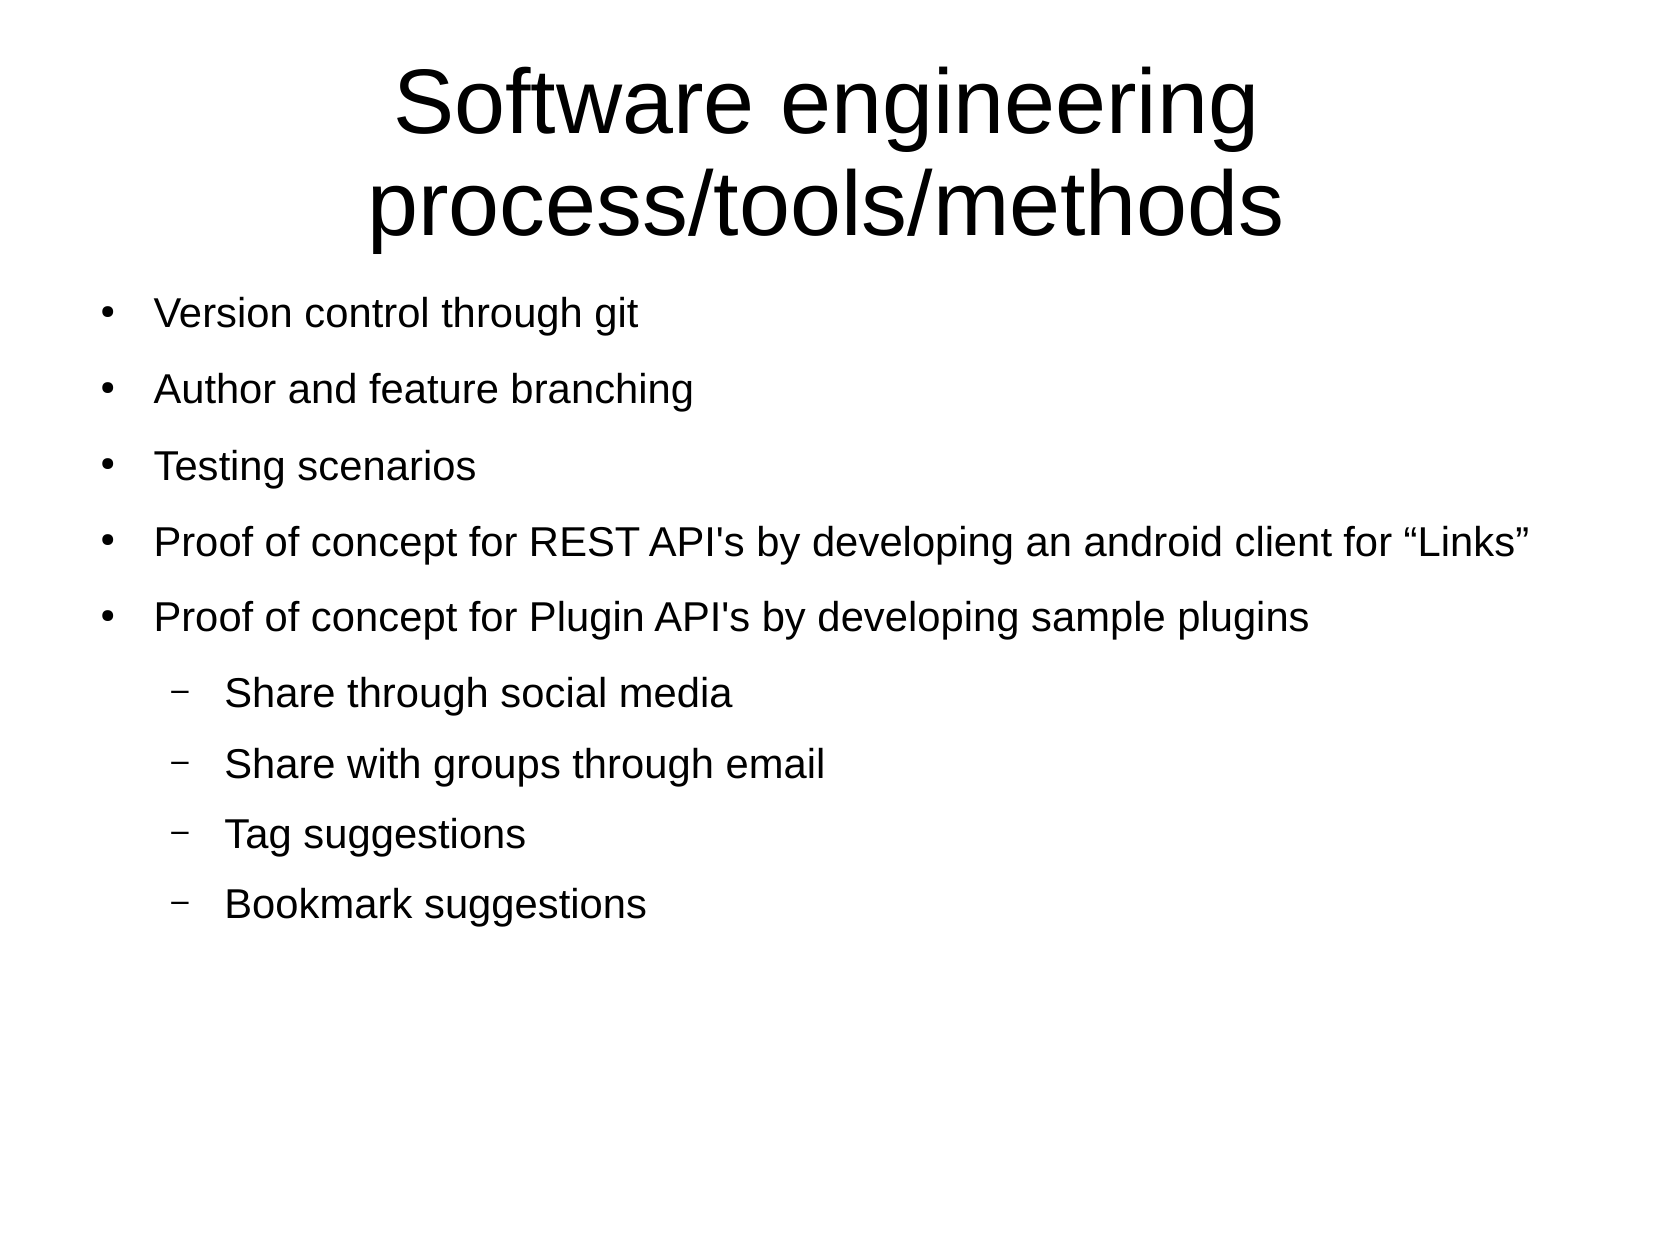

# Software engineering process/tools/methods
Version control through git
Author and feature branching
Testing scenarios
Proof of concept for REST API's by developing an android client for “Links”
Proof of concept for Plugin API's by developing sample plugins
Share through social media
Share with groups through email
Tag suggestions
Bookmark suggestions